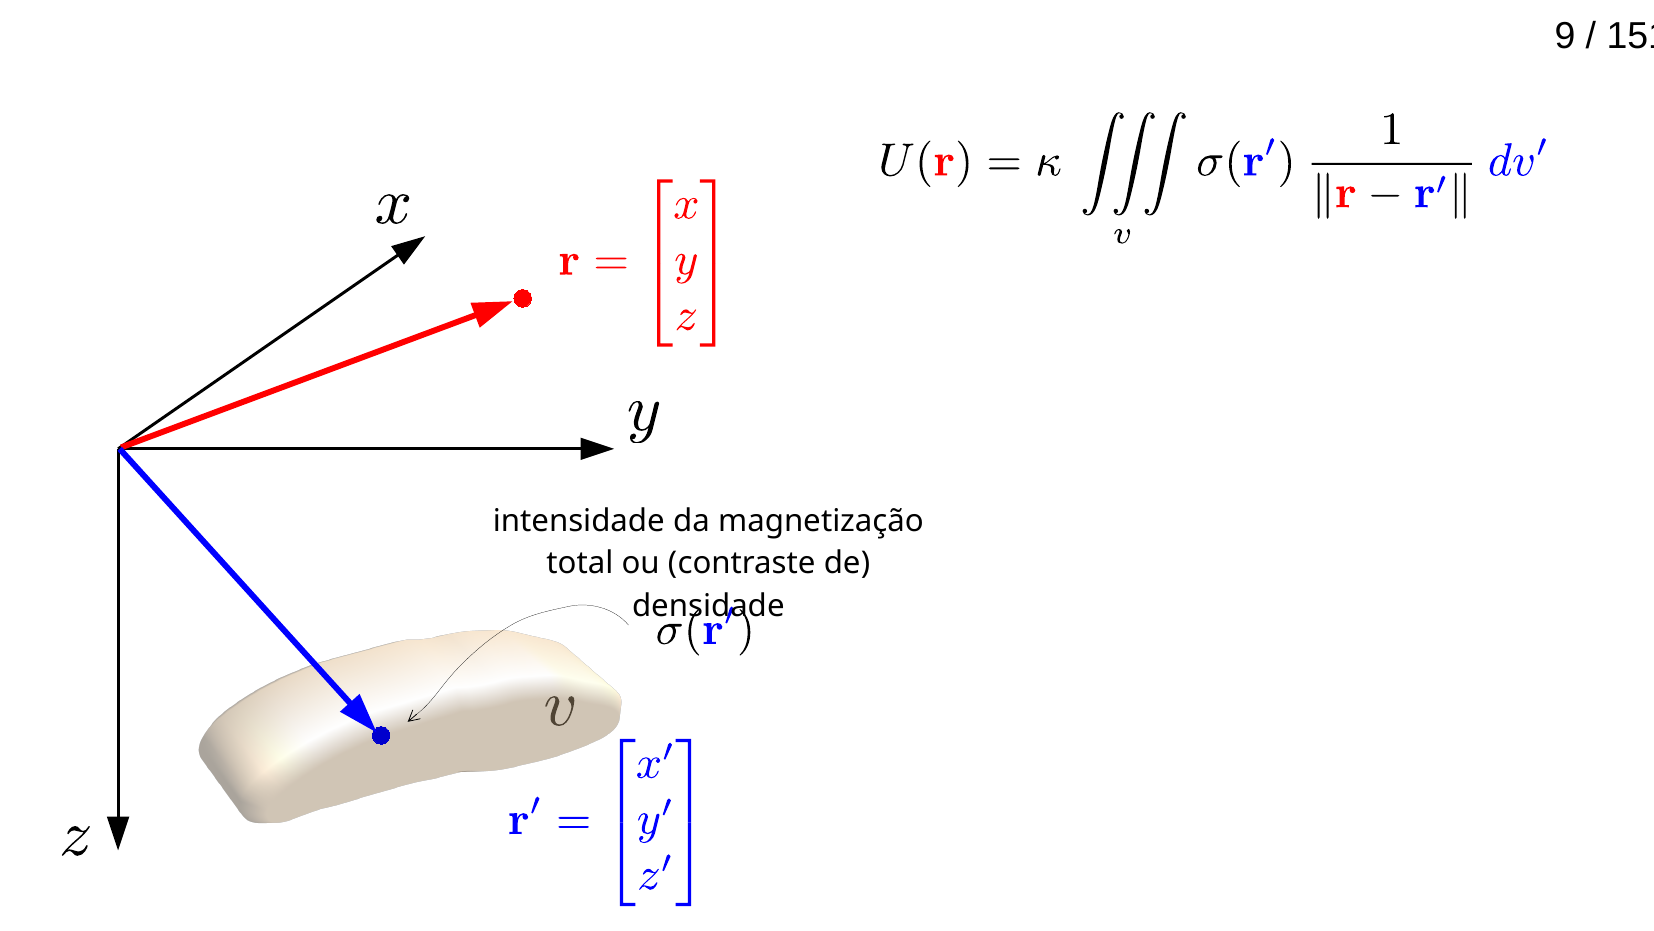

2 / 151
intensidade da magnetização total ou (contraste de) densidade